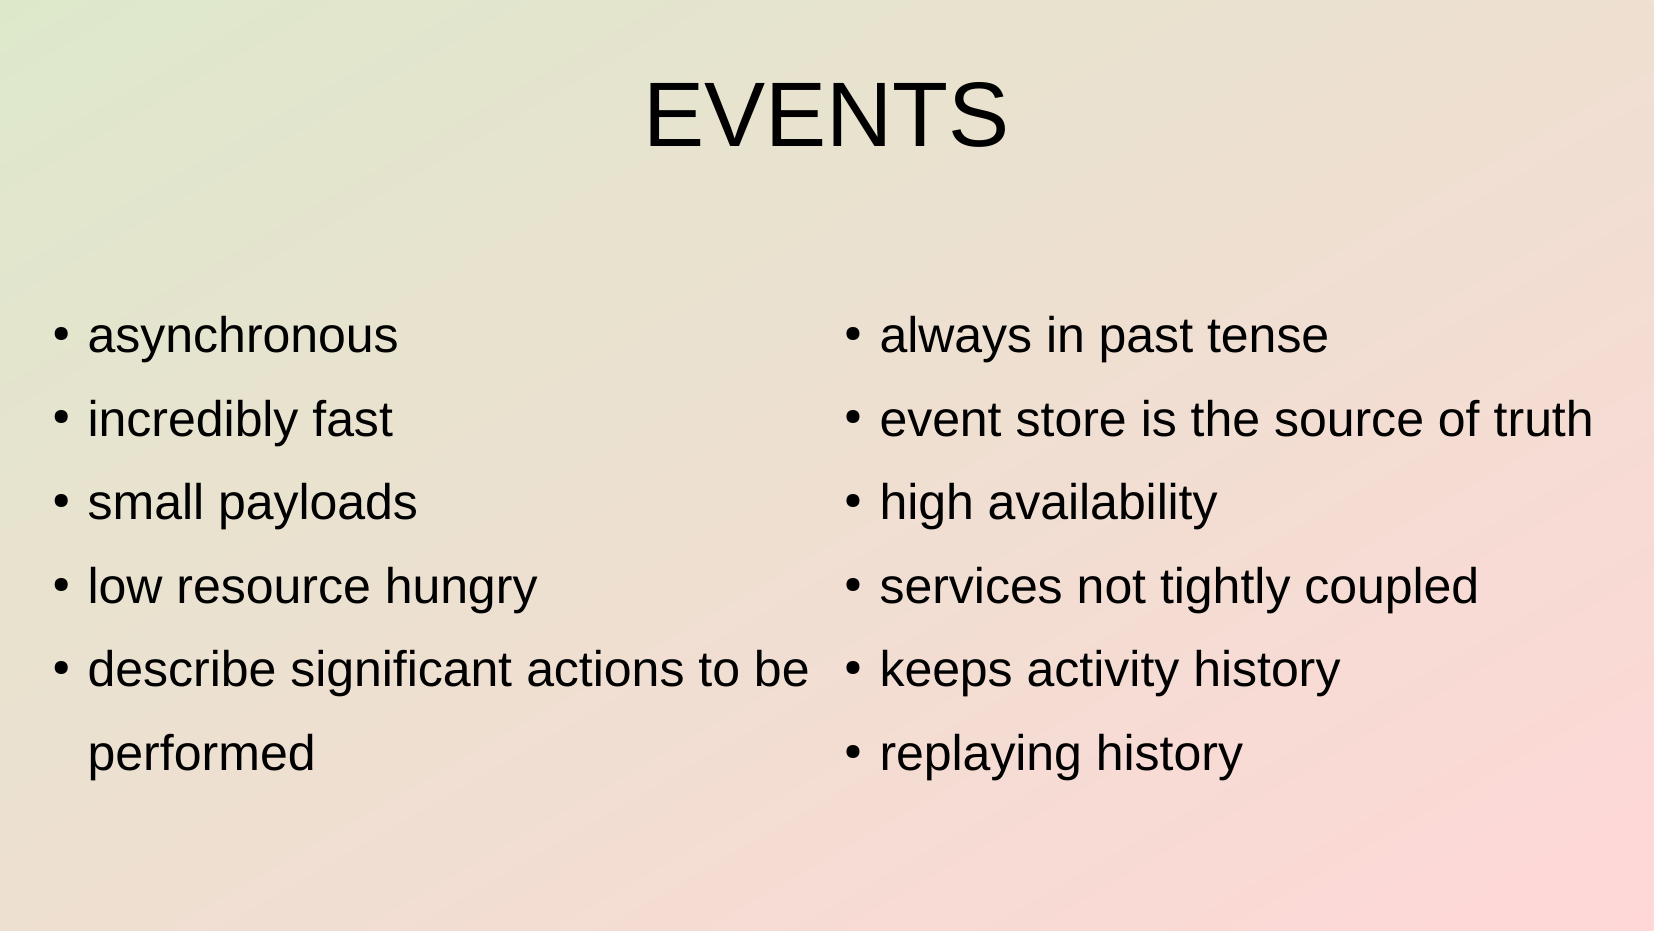

# EVENTS
| asynchronous incredibly fast small payloads low resource hungry describe significant actions to be performed | always in past tense event store is the source of truth high availability services not tightly coupled keeps activity history replaying history |
| --- | --- |